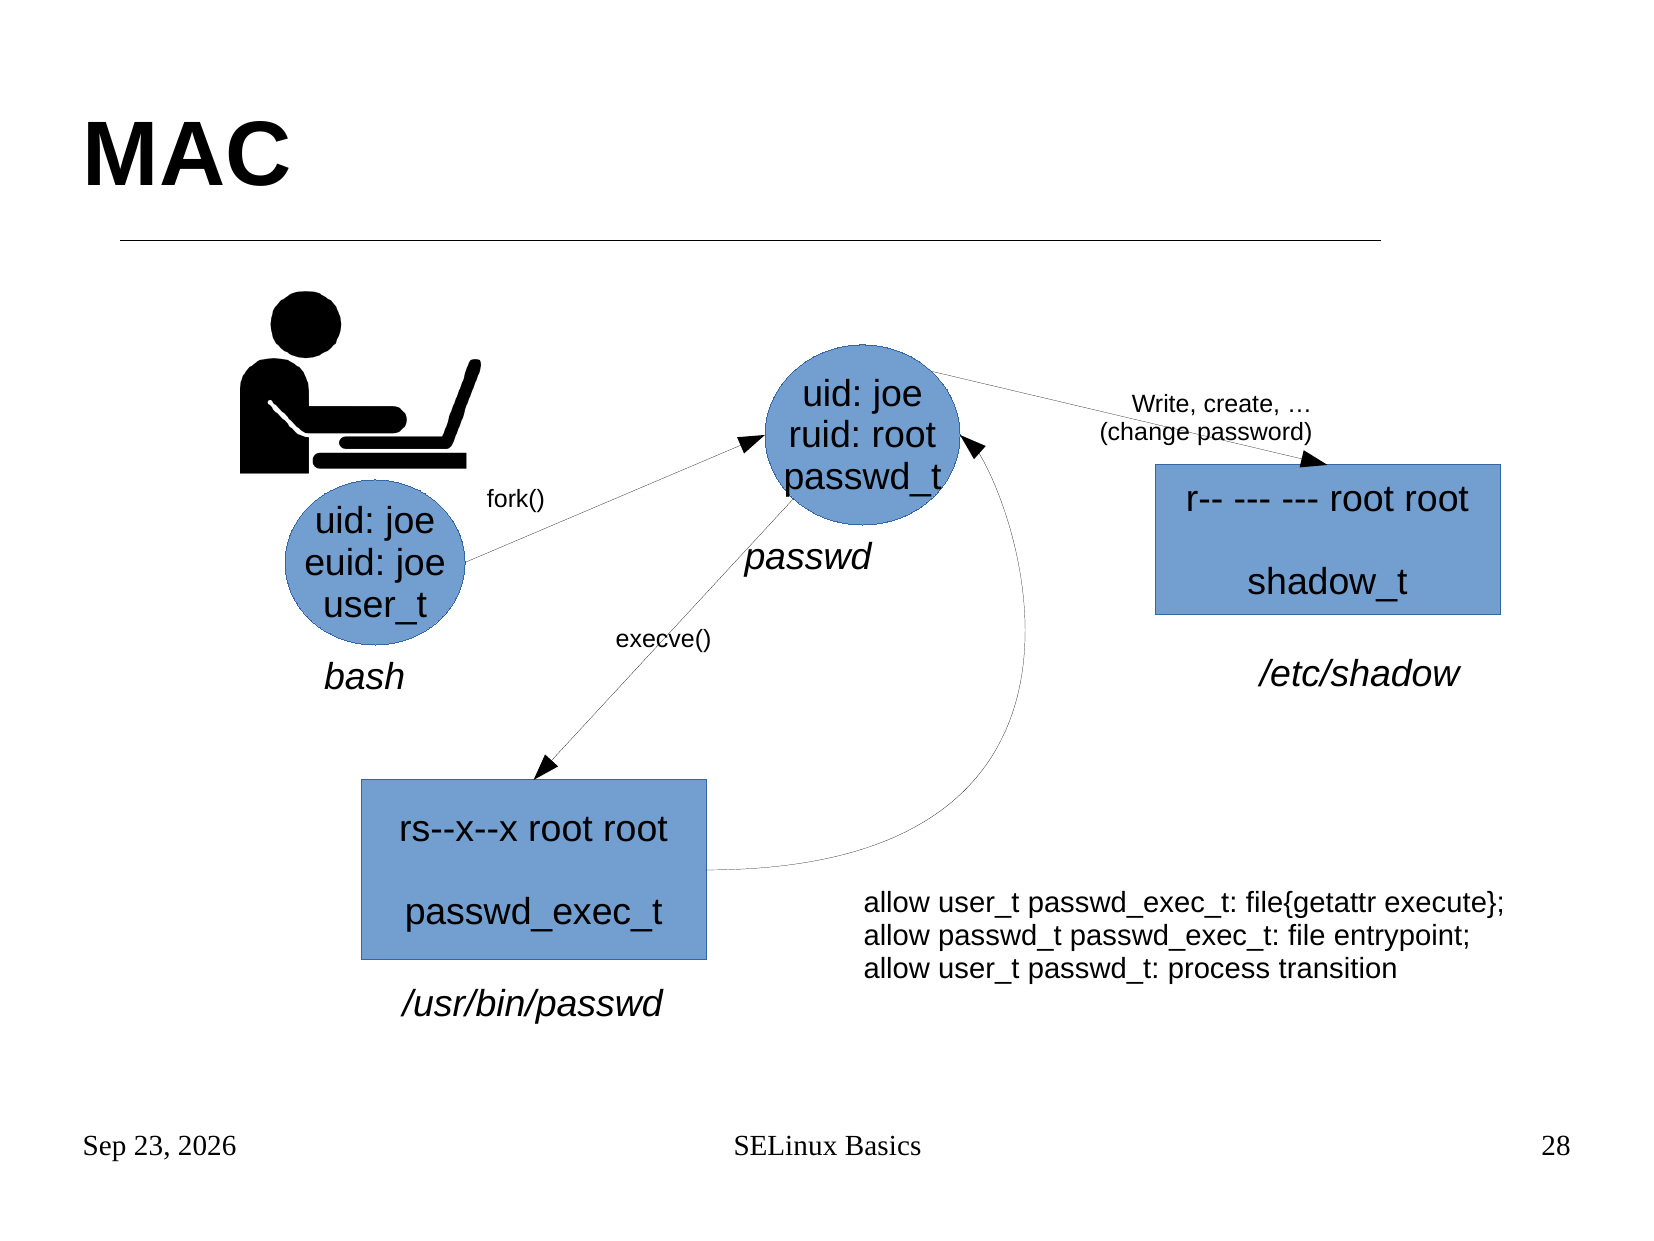

# MAC
uid: joe
ruid: root
passwd_t
r-- --- --- root root
shadow_t
uid: joe
euid: joe
user_t
passwd
/etc/shadow
bash
rs--x--x root root
passwd_exec_t
allow user_t passwd_exec_t: file{getattr execute};
allow passwd_t passwd_exec_t: file entrypoint;
allow user_t passwd_t: process transition
/usr/bin/passwd
SELinux Basics
28